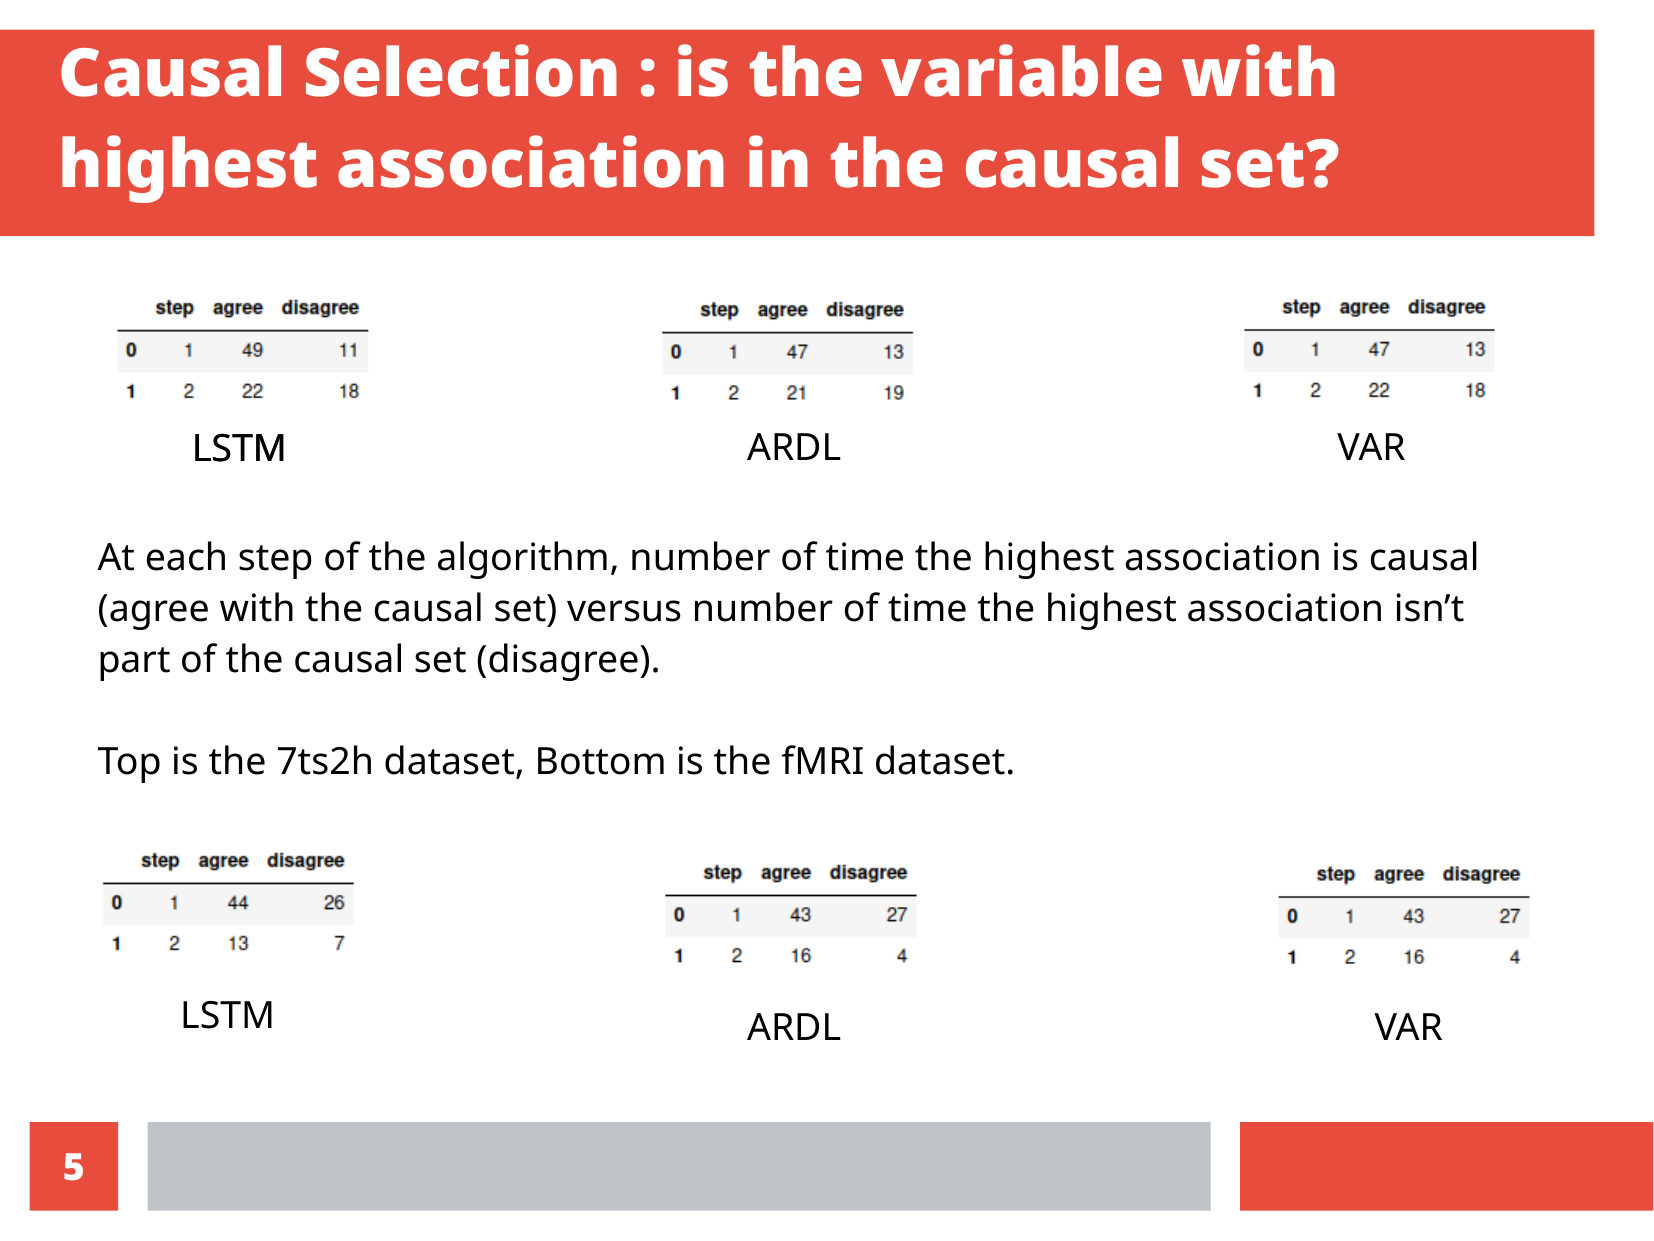

# Causal Selection : is the variable with highest association in the causal set?
ARDL
VAR
LSTM
LSTM
At each step of the algorithm, number of time the highest association is causal
(agree with the causal set) versus number of time the highest association isn’t
part of the causal set (disagree).
Top is the 7ts2h dataset, Bottom is the fMRI dataset.
LSTM
ARDL
VAR
5